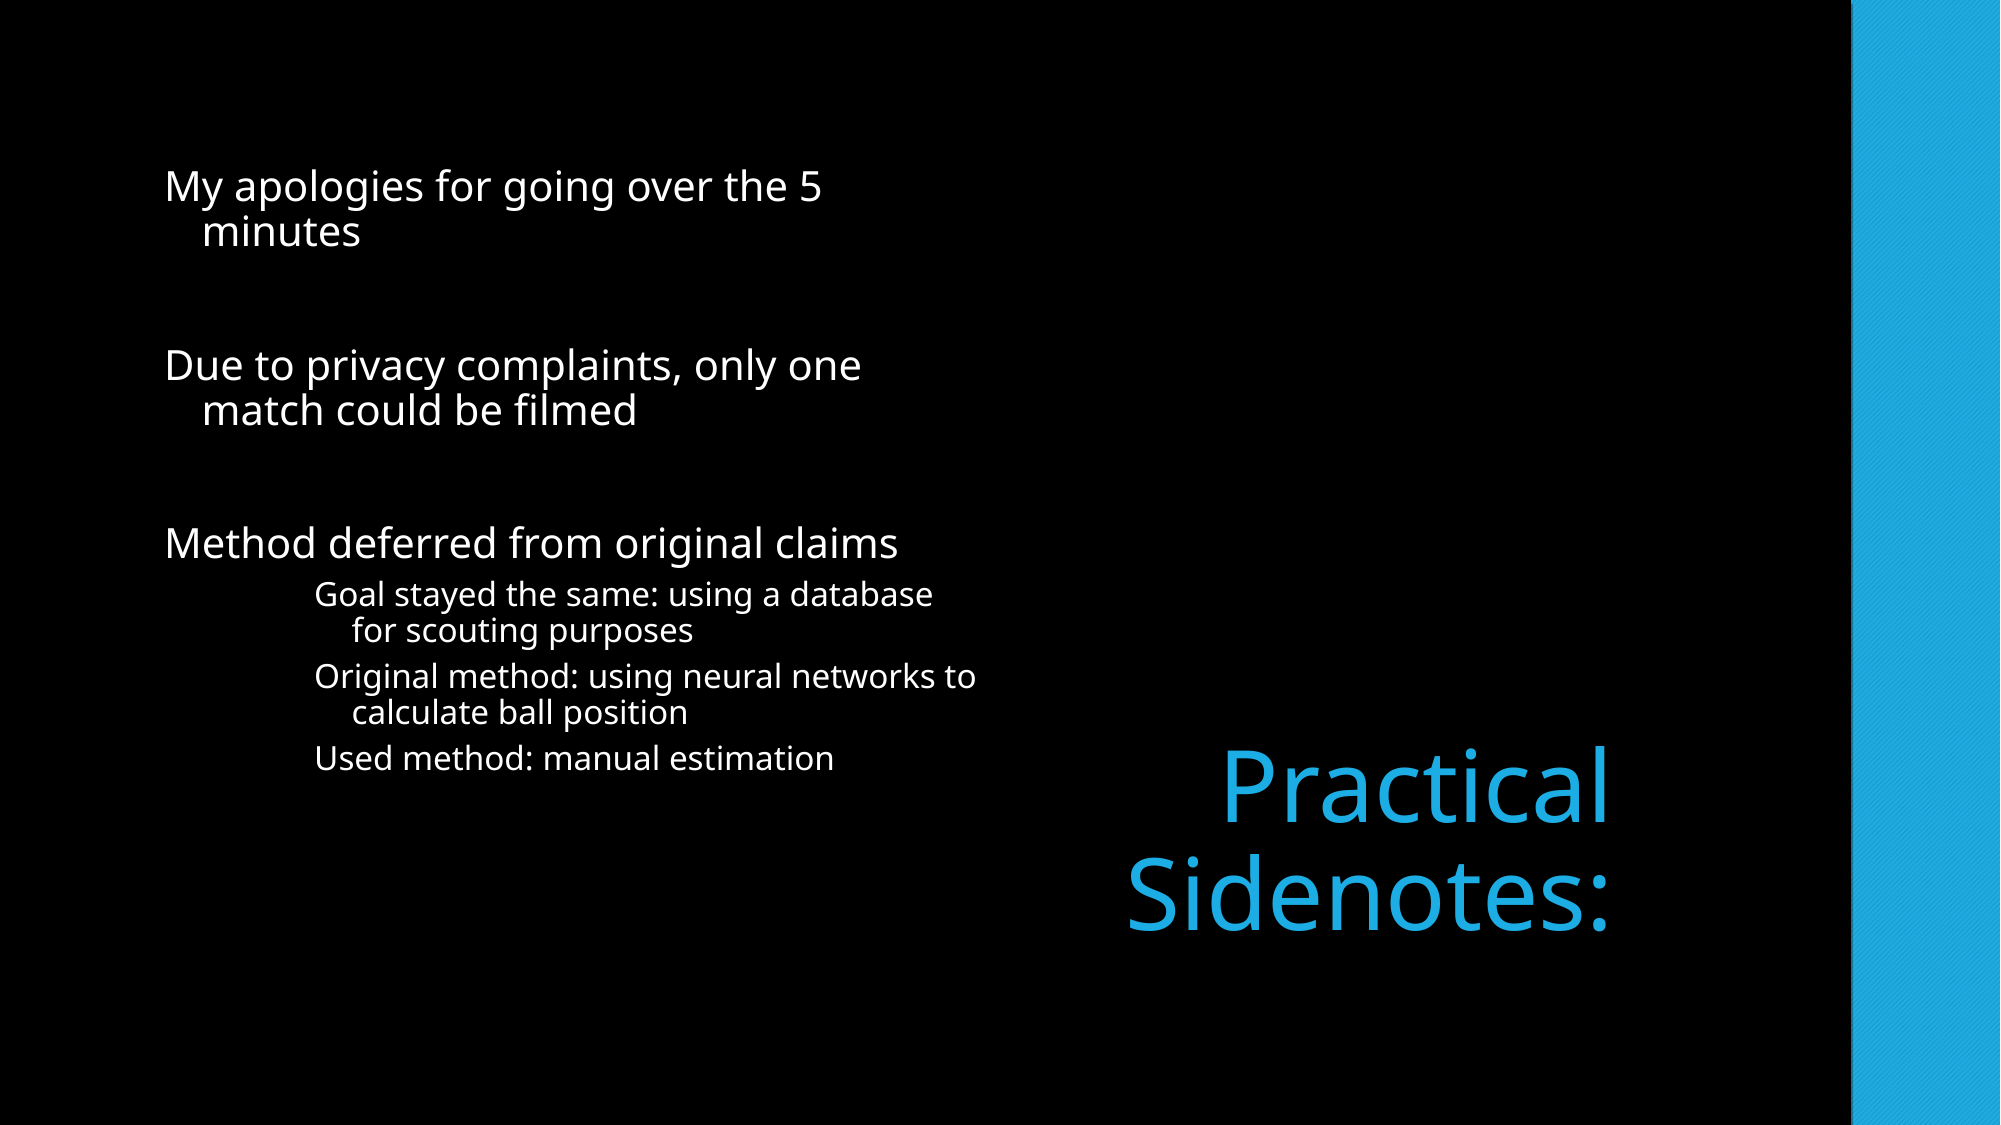

# Practical Sidenotes:
My apologies for going over the 5 minutes
Due to privacy complaints, only one match could be filmed
Method deferred from original claims
Goal stayed the same: using a database for scouting purposes
Original method: using neural networks to calculate ball position
Used method: manual estimation